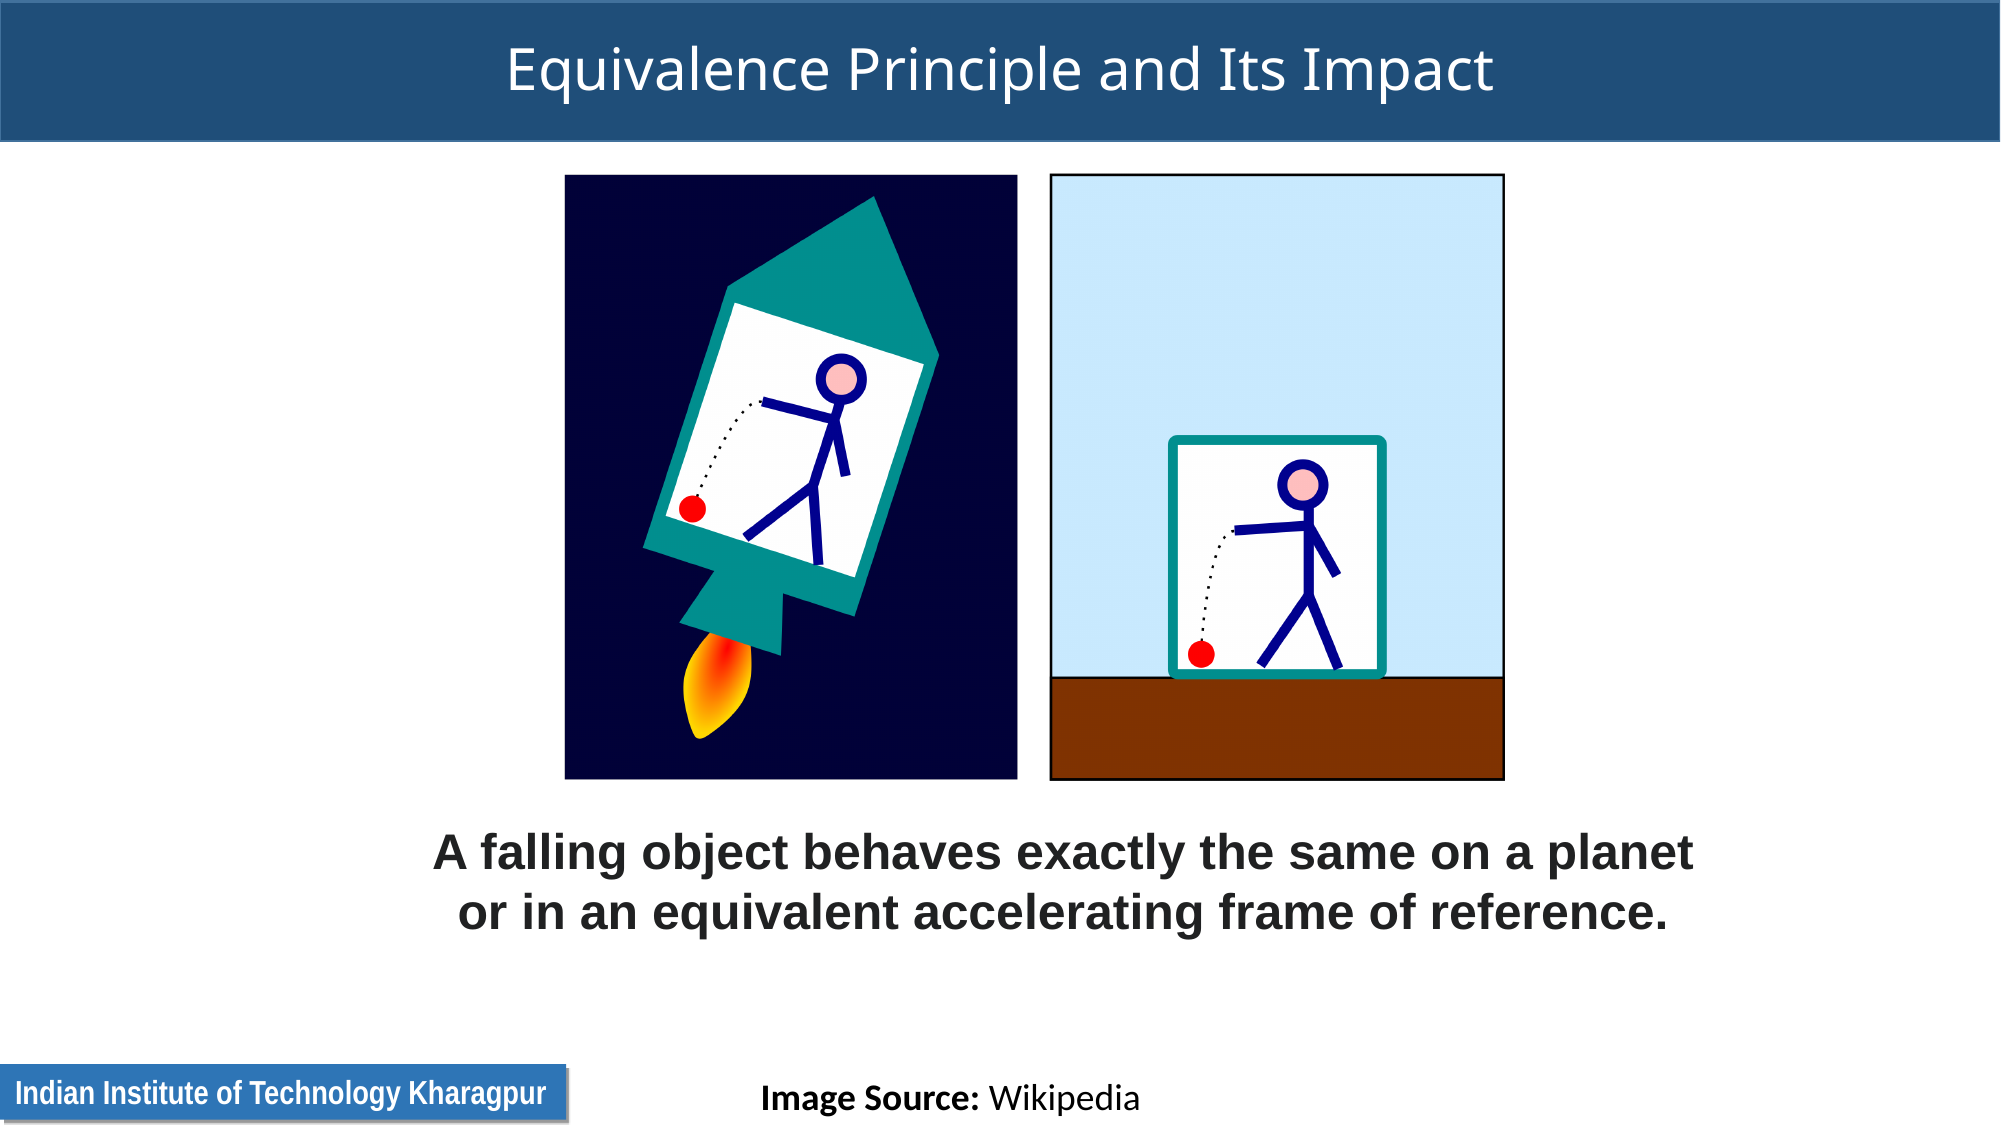

# Equivalence Principle and Its Impact
A falling object behaves exactly the same on a planet or in an equivalent accelerating frame of reference.
Image Source: Wikipedia